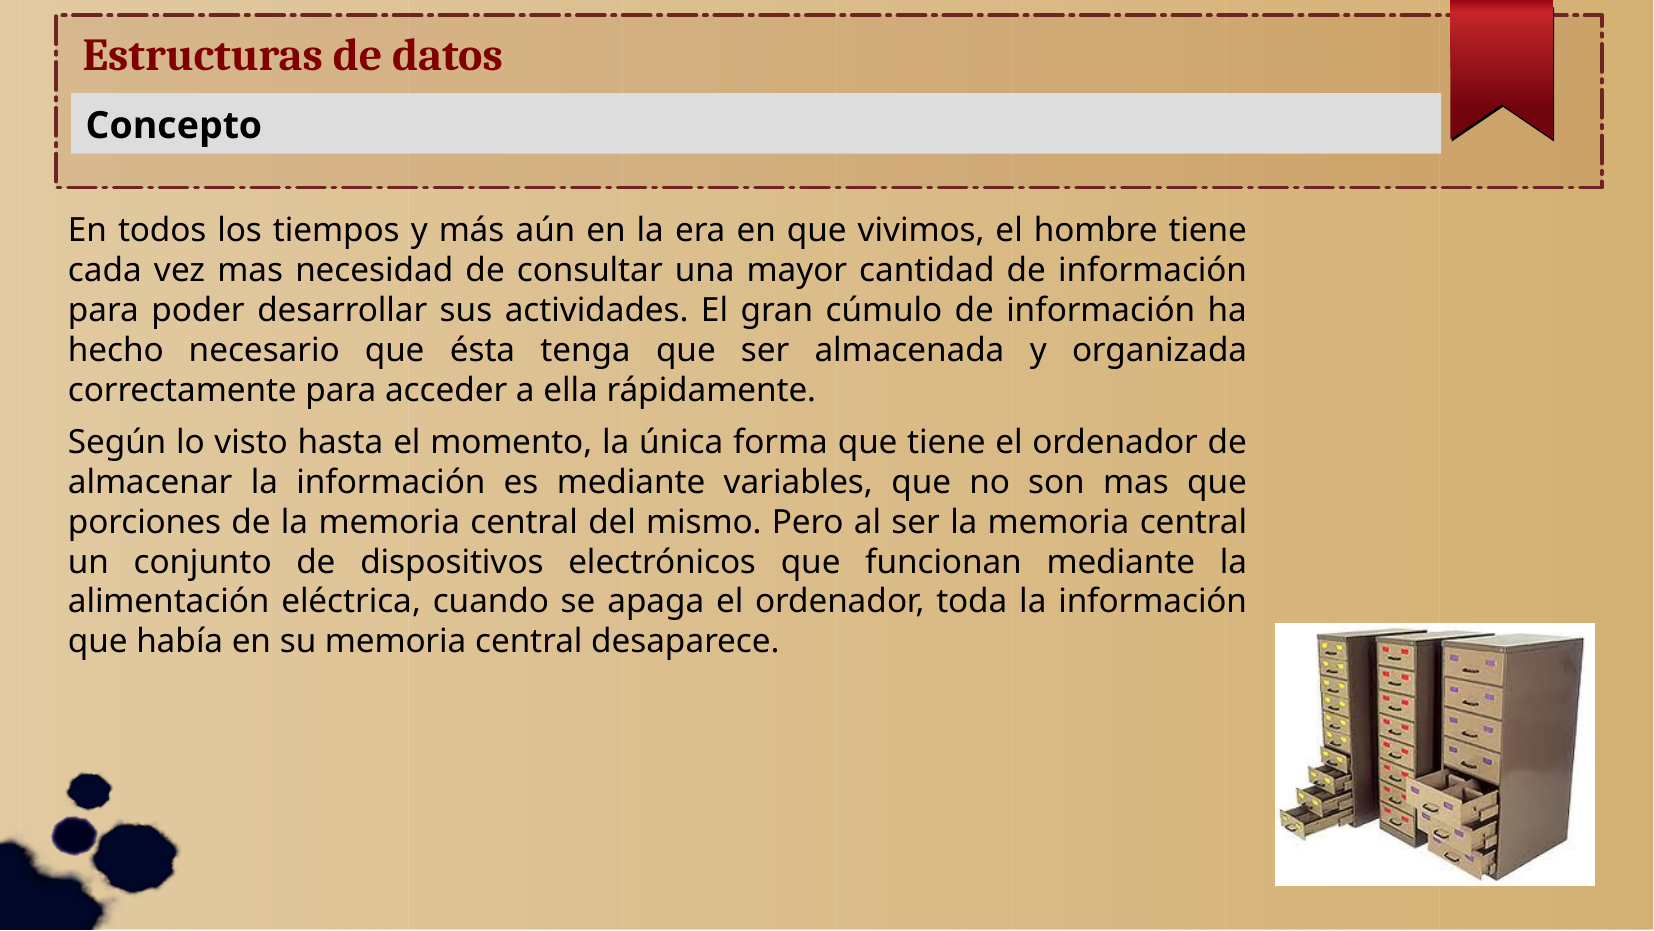

Estructuras de datos
Concepto
En todos los tiempos y más aún en la era en que vivimos, el hombre tiene cada vez mas necesidad de consultar una mayor cantidad de información para poder desarrollar sus actividades. El gran cúmulo de información ha hecho necesario que ésta tenga que ser almacenada y organizada correctamente para acceder a ella rápidamente.
Según lo visto hasta el momento, la única forma que tiene el ordenador de almacenar la información es mediante variables, que no son mas que porciones de la memoria central del mismo. Pero al ser la memoria central un conjunto de dispositivos electrónicos que funcionan mediante la alimentación eléctrica, cuando se apaga el ordenador, toda la información que había en su memoria central desaparece.